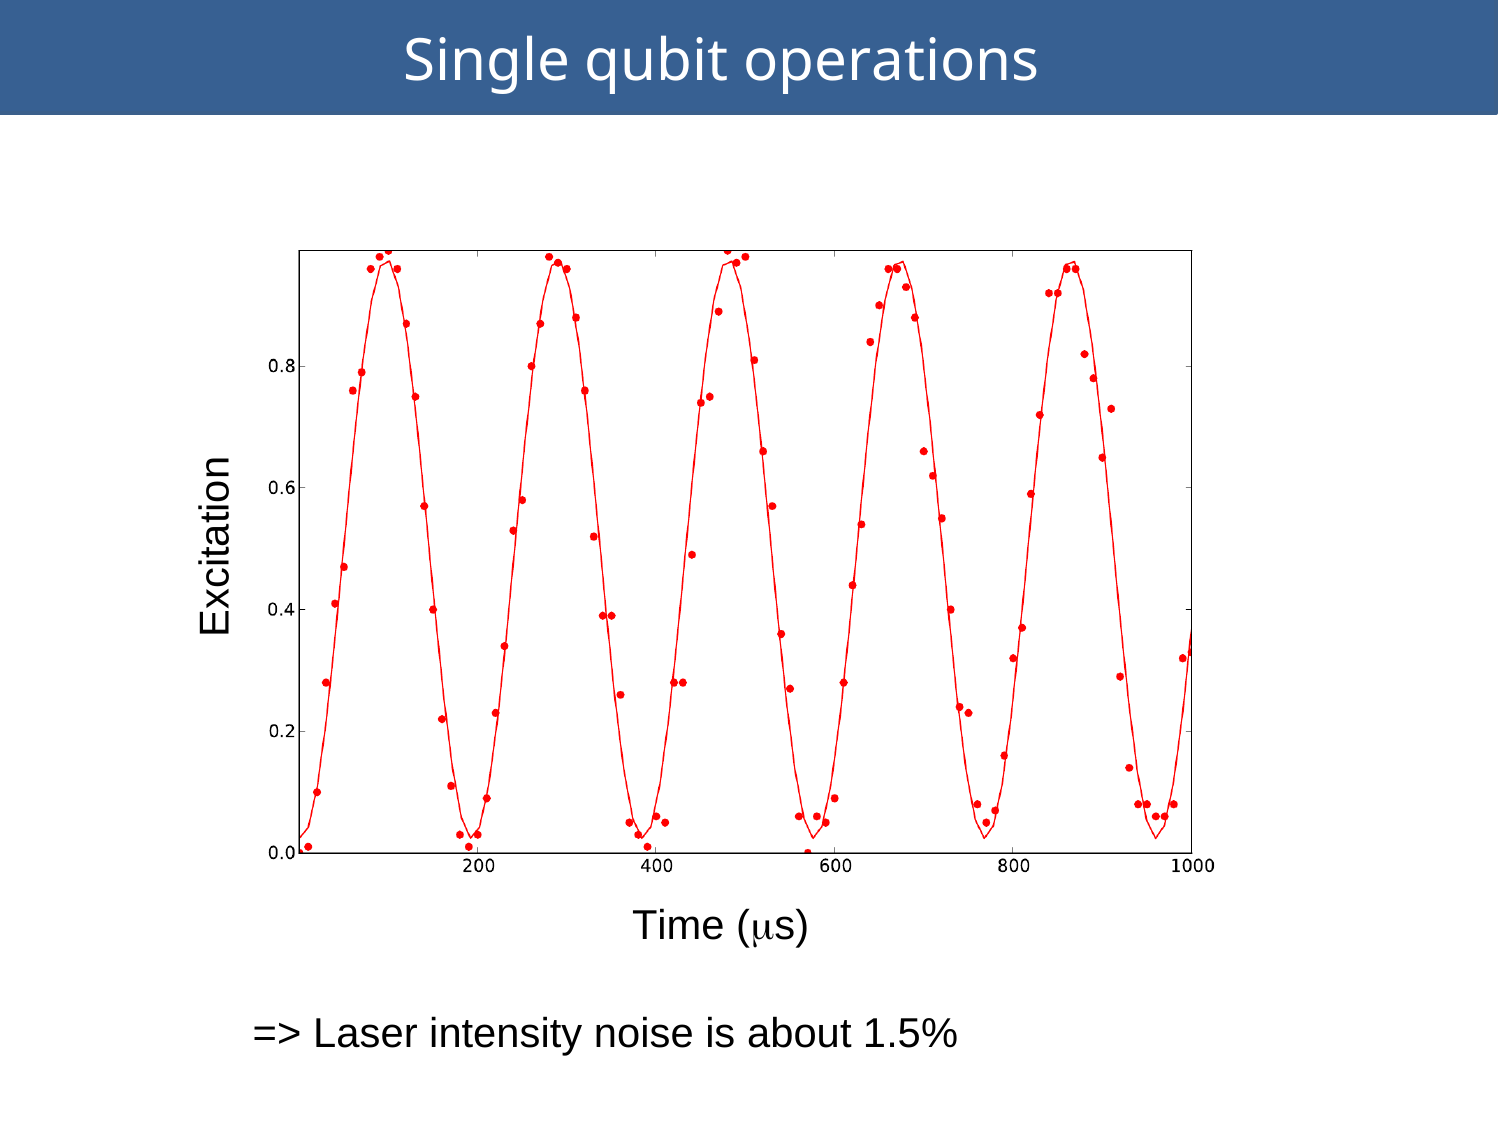

Single qubit operations
Excitation
Time (ms)
=> Laser intensity noise is about 1.5%